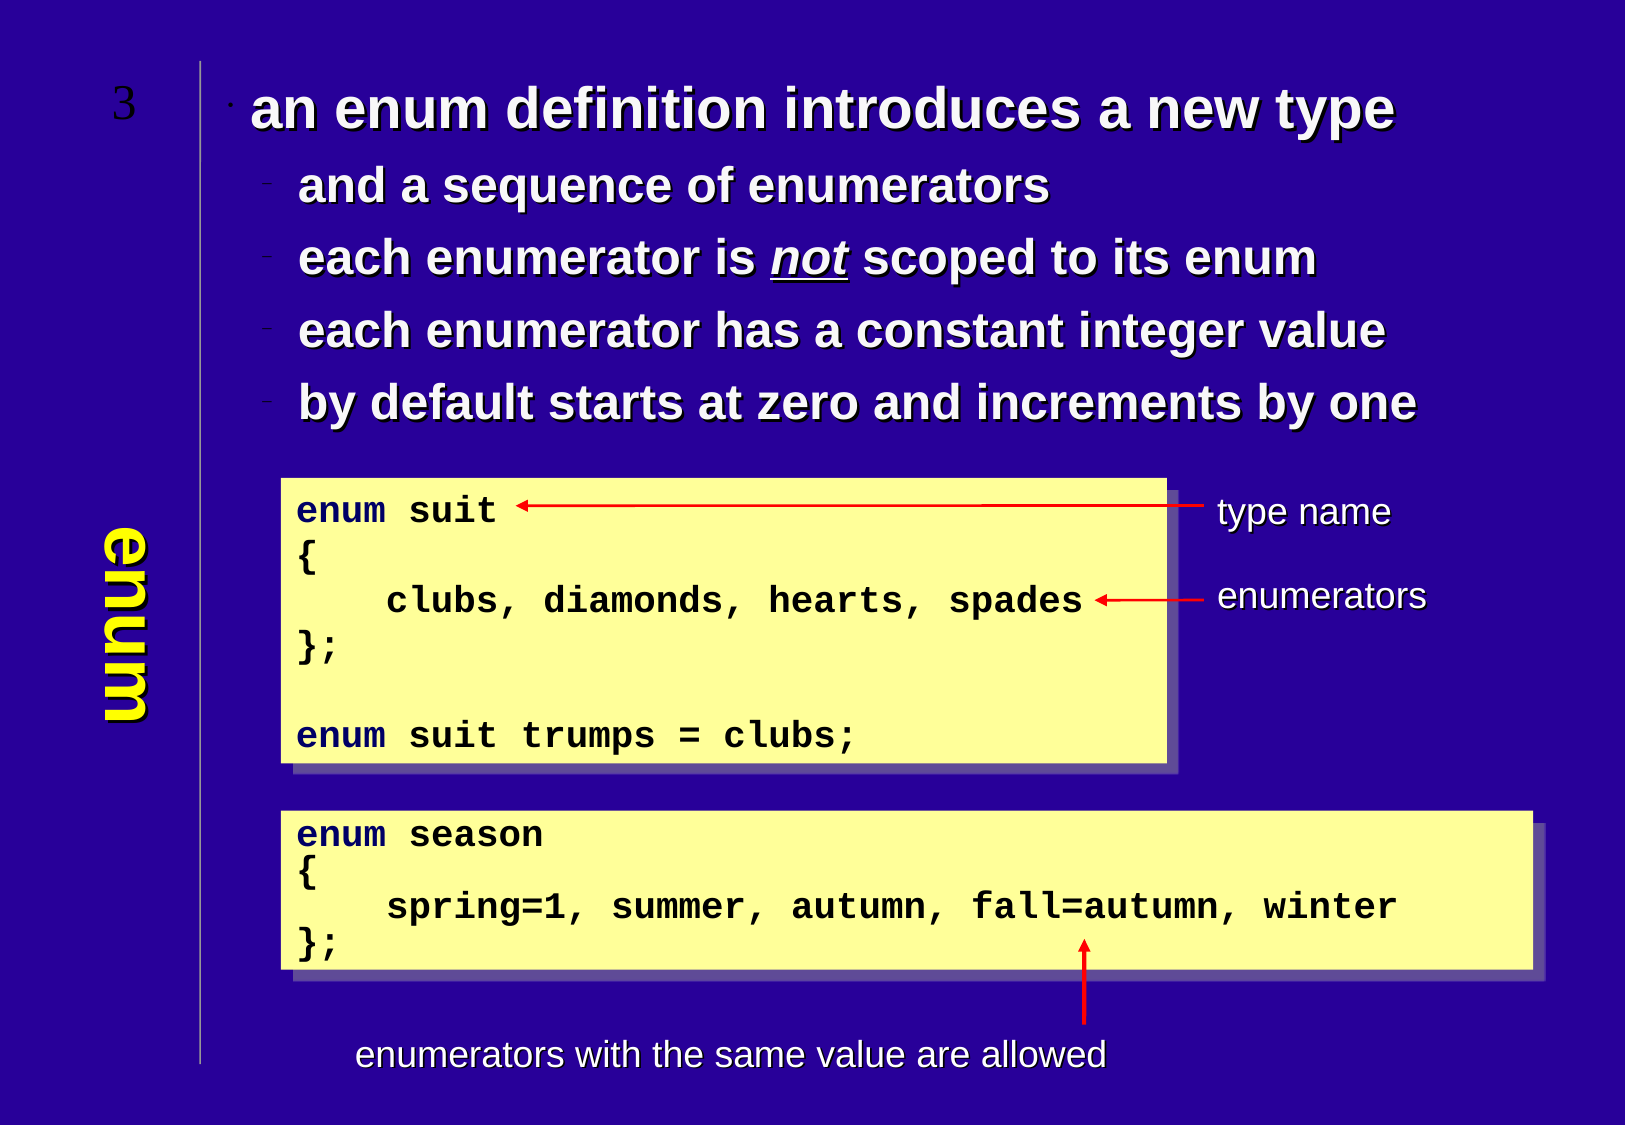

3
 an enum definition introduces a new type
and a sequence of enumerators
each enumerator is not scoped to its enum
each enumerator has a constant integer value
by default starts at zero and increments by one
# enum
enum suit
{
 clubs, diamonds, hearts, spades
};
enum suit trumps = clubs;
type name
enumerators
enum season
{
 spring=1, summer, autumn, fall=autumn, winter
};
enumerators with the same value are allowed